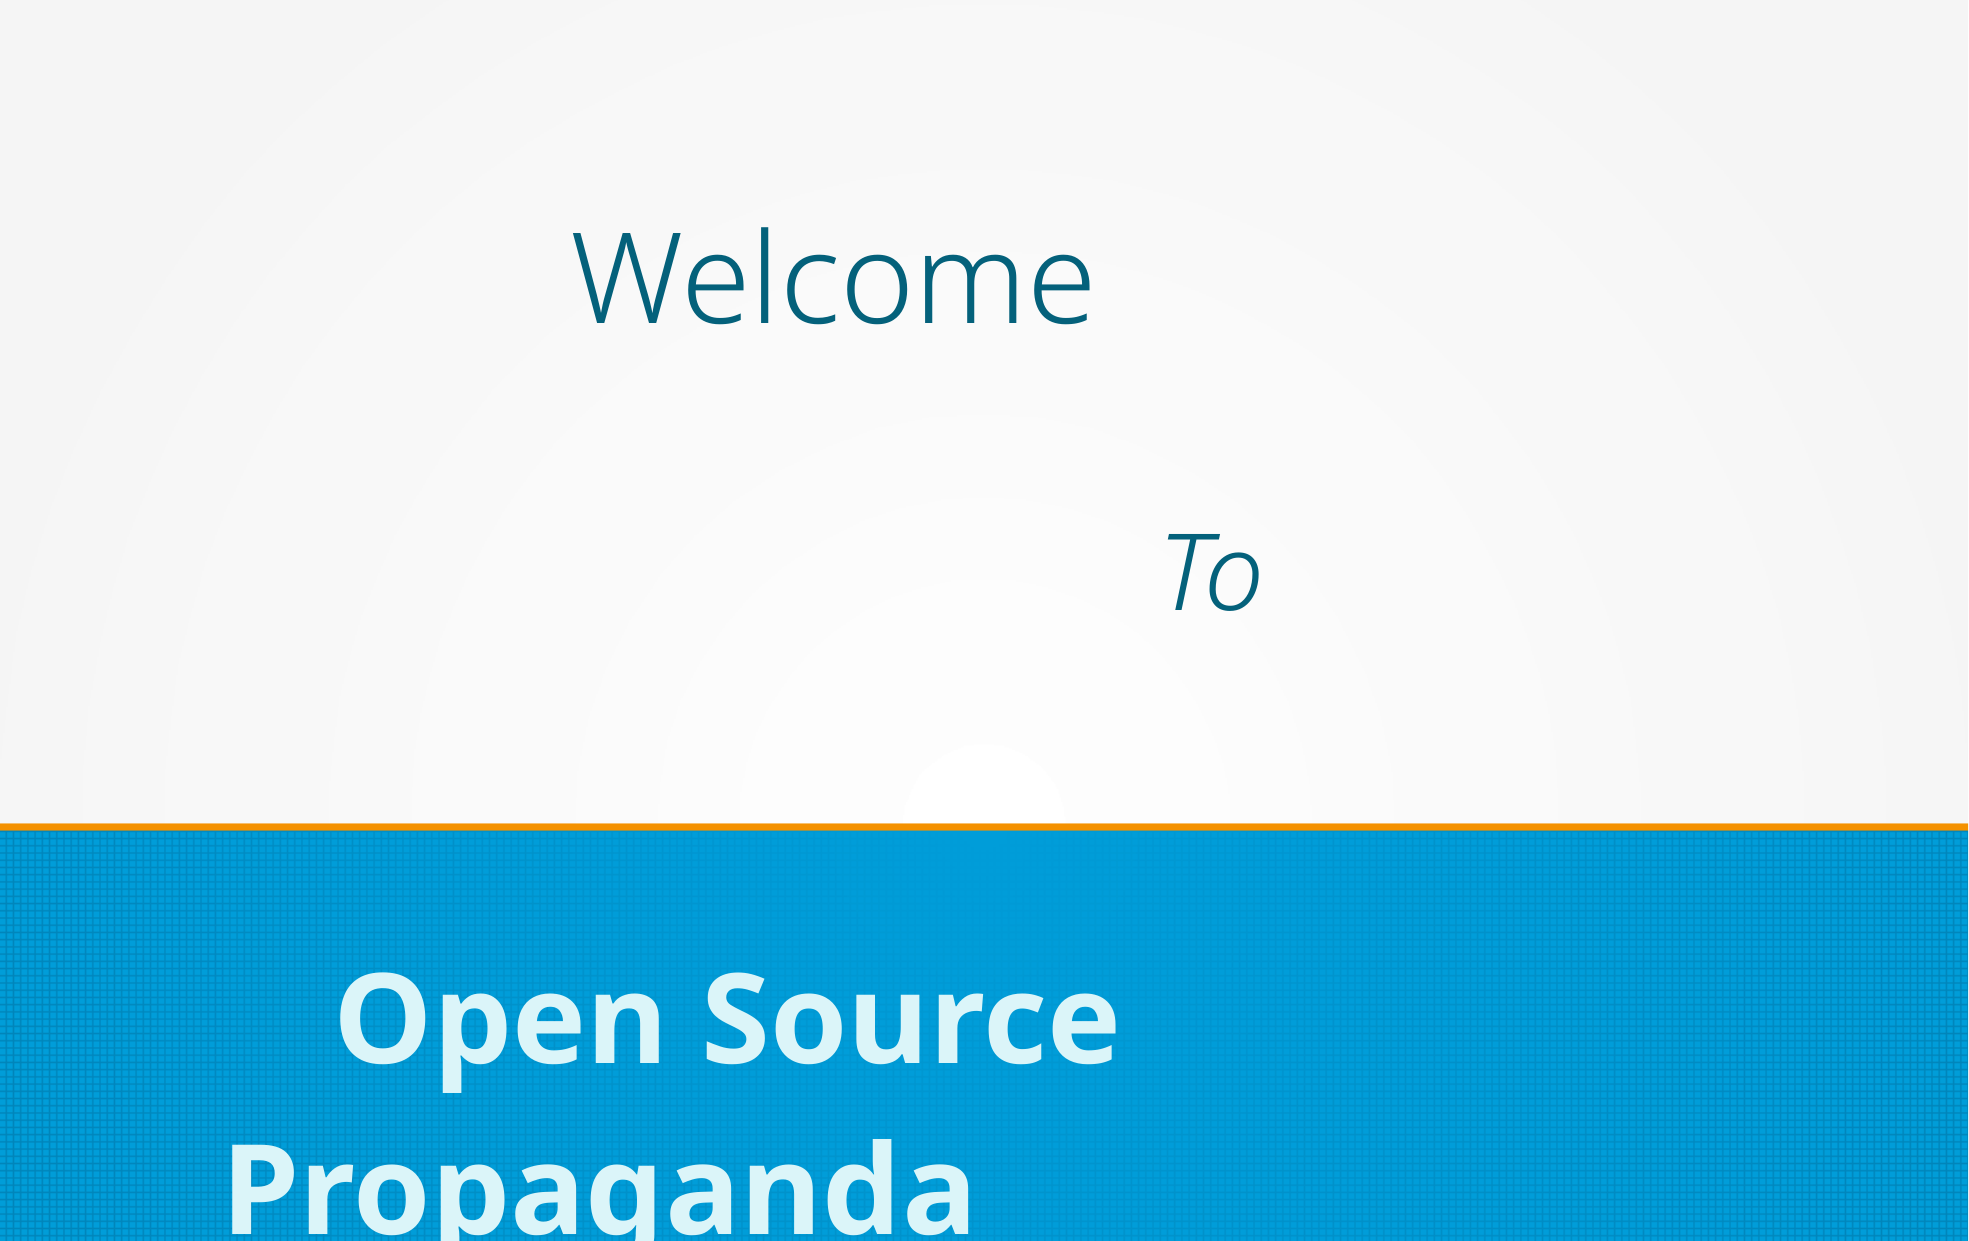

# Welcome To
			 Open Source Propaganda
(OR...)